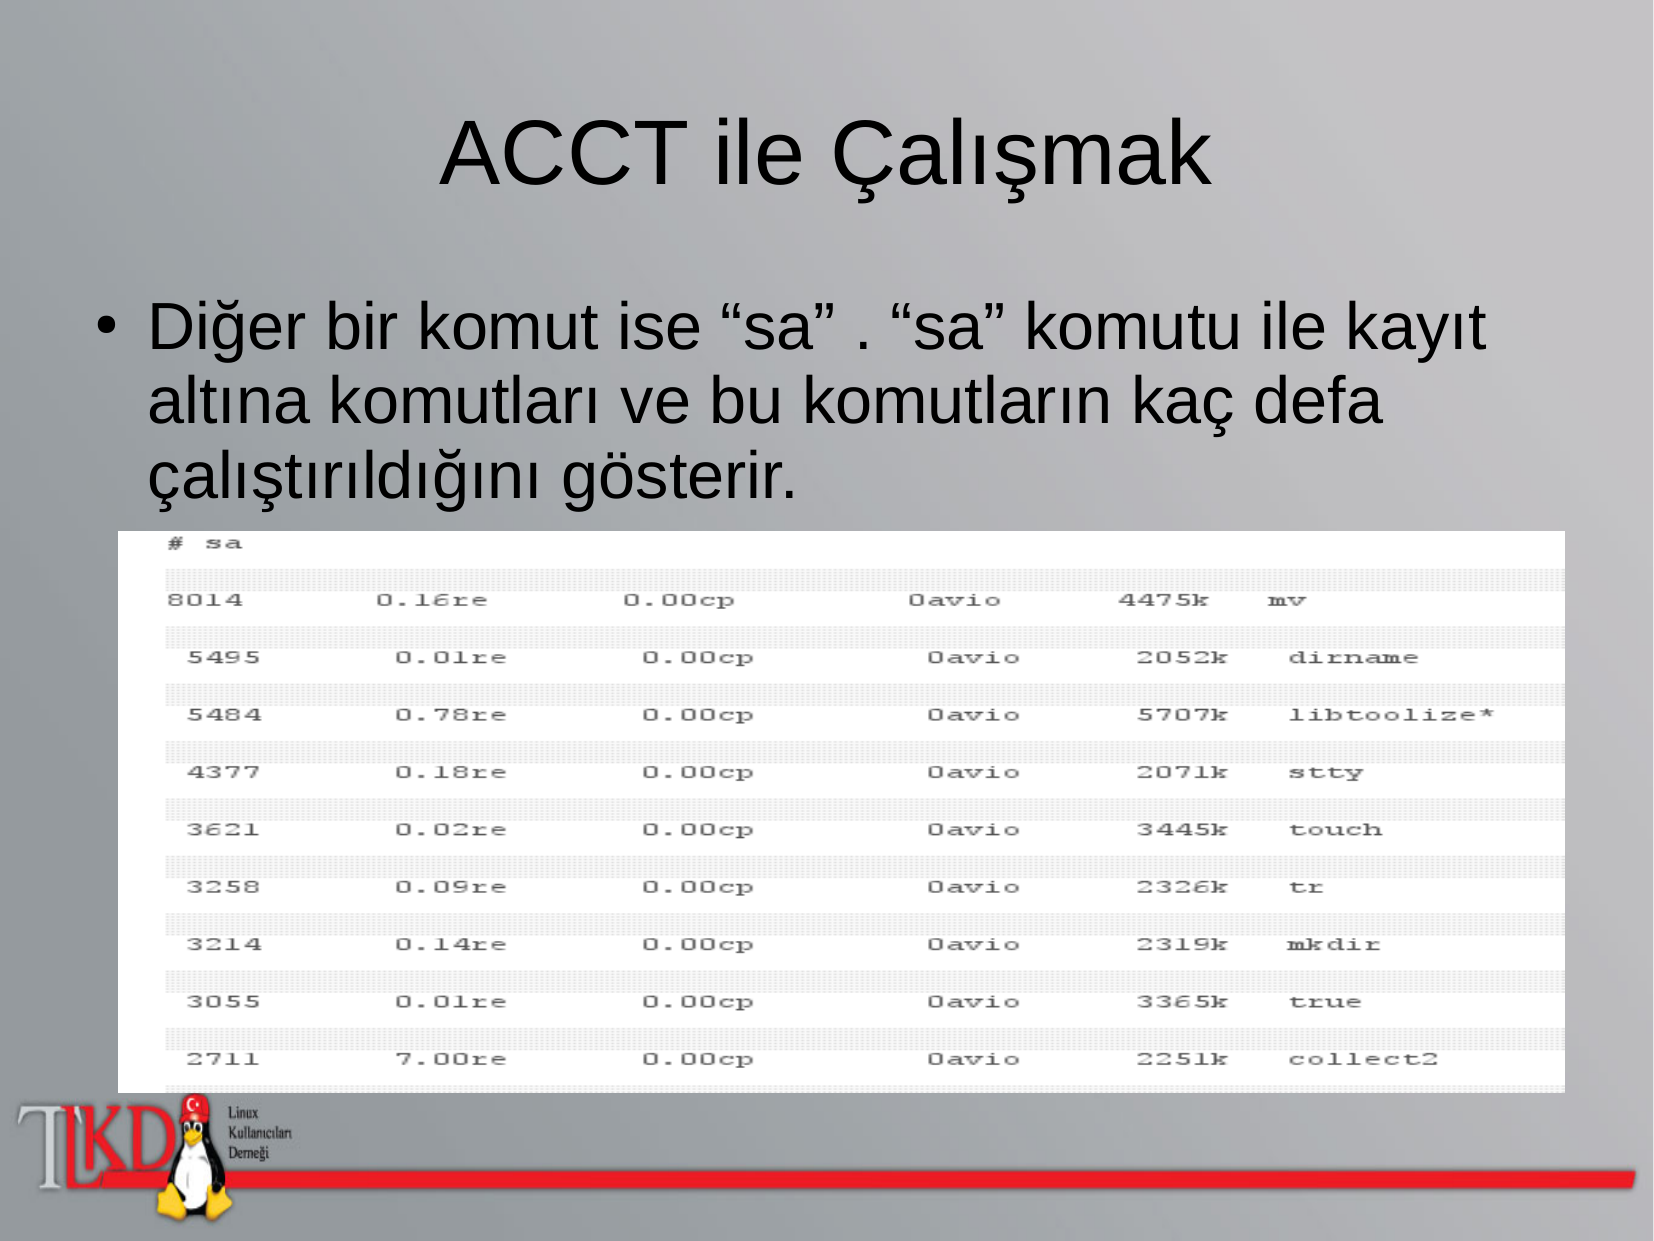

# ACCT ile Çalışmak
Diğer bir komut ise “sa” . “sa” komutu ile kayıt altına komutları ve bu komutların kaç defa çalıştırıldığını gösterir.